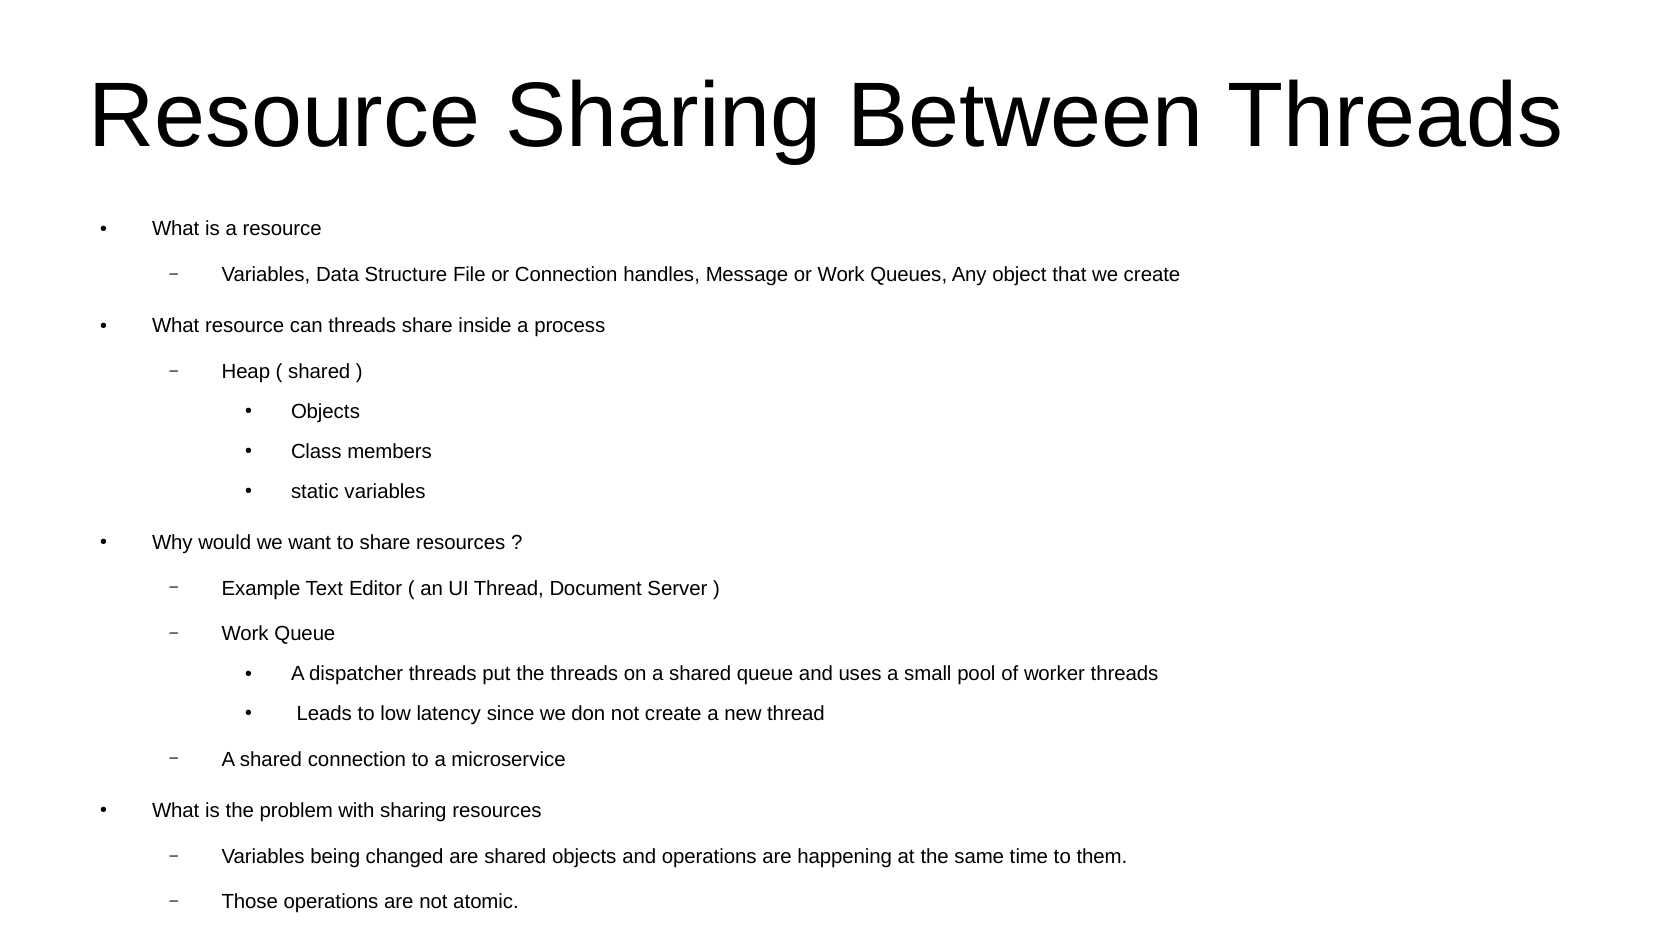

# Resource Sharing Between Threads
What is a resource
Variables, Data Structure File or Connection handles, Message or Work Queues, Any object that we create
What resource can threads share inside a process
Heap ( shared )
Objects
Class members
static variables
Why would we want to share resources ?
Example Text Editor ( an UI Thread, Document Server )
Work Queue
A dispatcher threads put the threads on a shared queue and uses a small pool of worker threads
 Leads to low latency since we don not create a new thread
A shared connection to a microservice
What is the problem with sharing resources
Variables being changed are shared objects and operations are happening at the same time to them.
Those operations are not atomic.